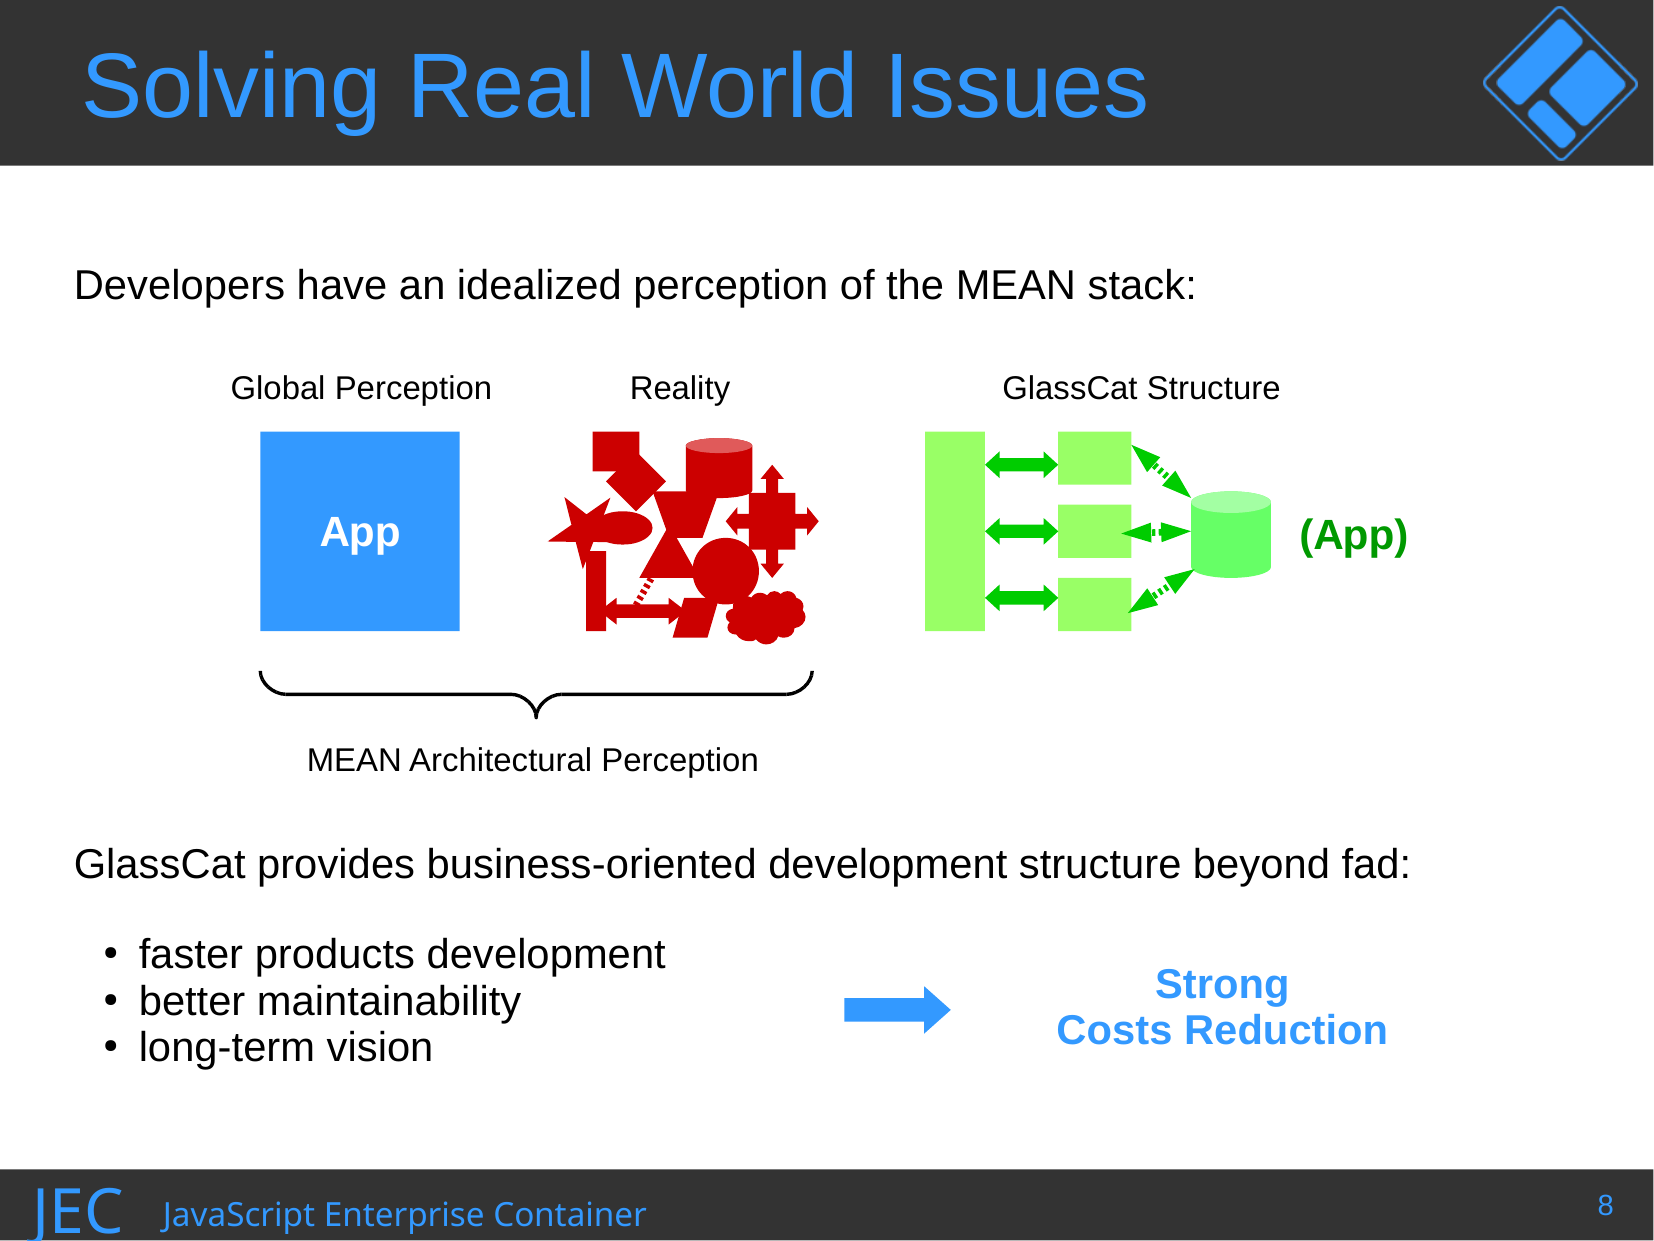

# Solving Real World Issues
Developers have an idealized perception of the MEAN stack:
GlassCat provides business-oriented development structure beyond fad:
faster products development
better maintainability
long-term vision
Strong
Costs Reduction
JEC
8
JavaScript Enterprise Container